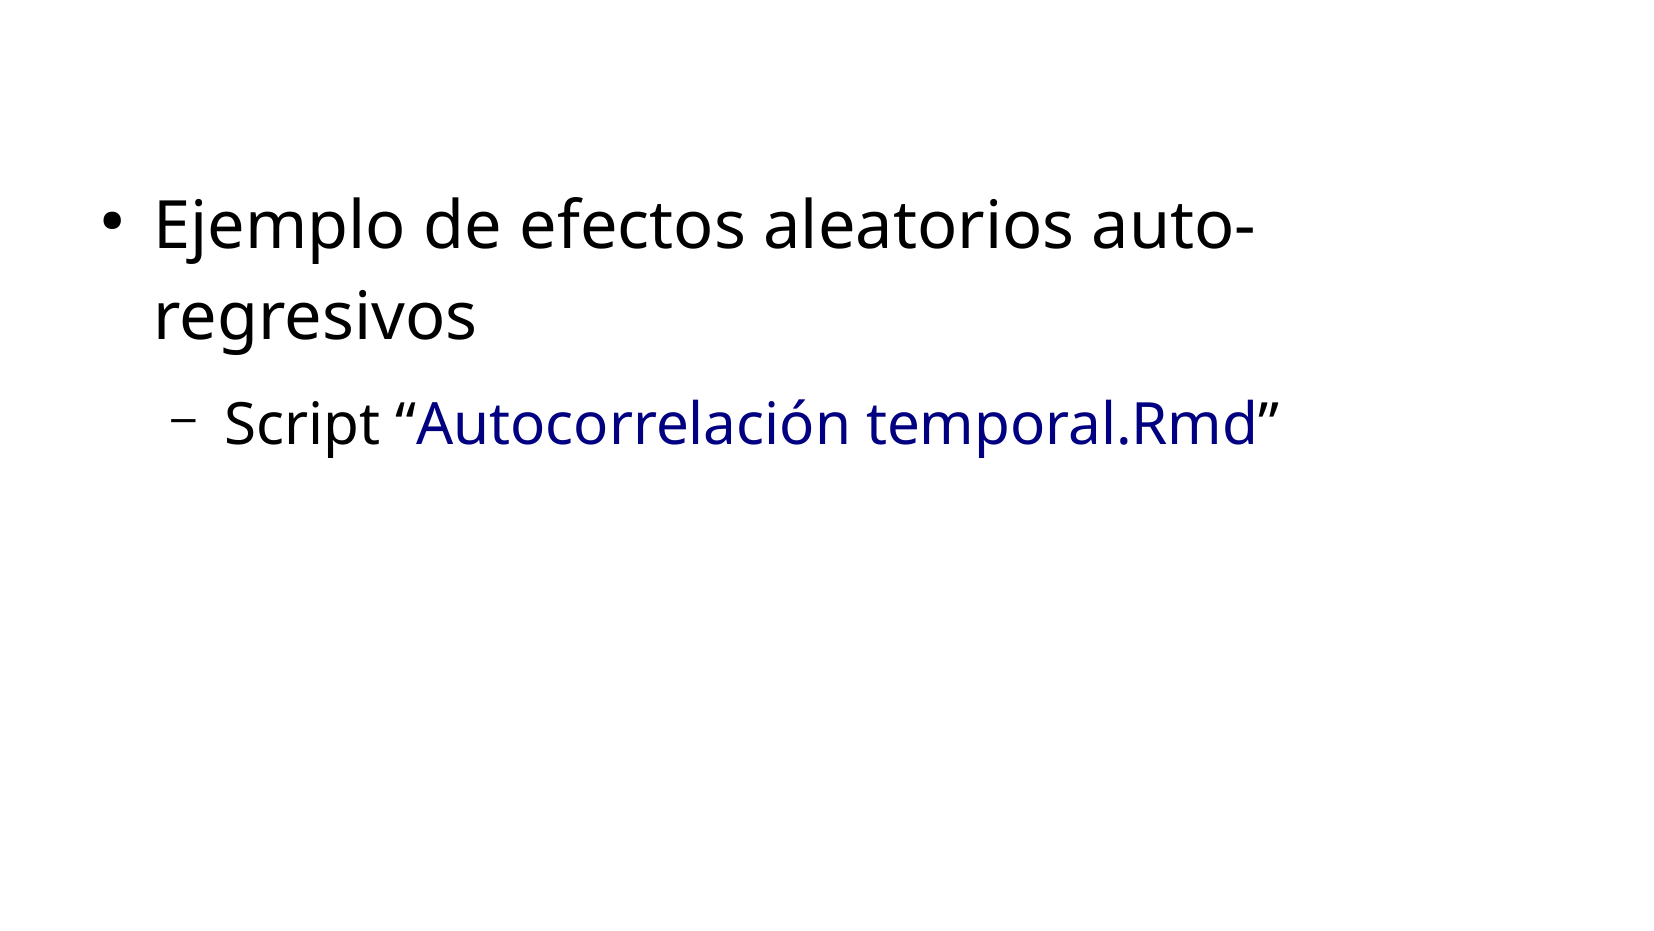

# Ejemplo de efectos aleatorios auto-regresivos
Script “Autocorrelación temporal.Rmd”